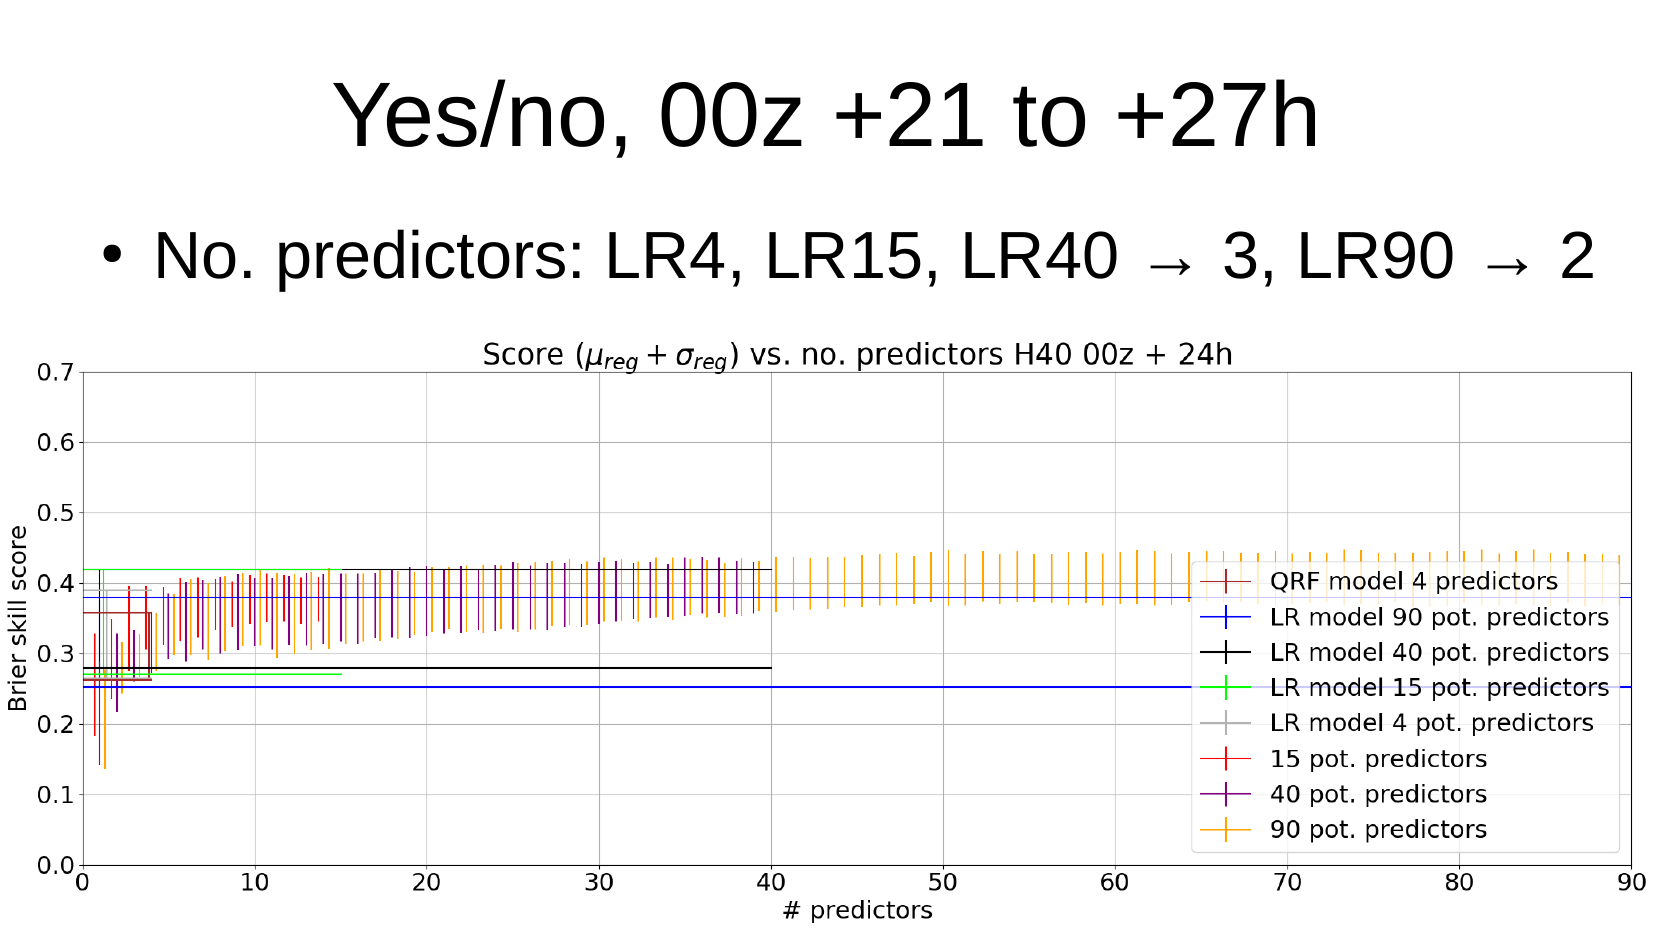

# Yes/no, 00z +21 to +27h
No. predictors: LR4, LR15, LR40 → 3, LR90 → 2